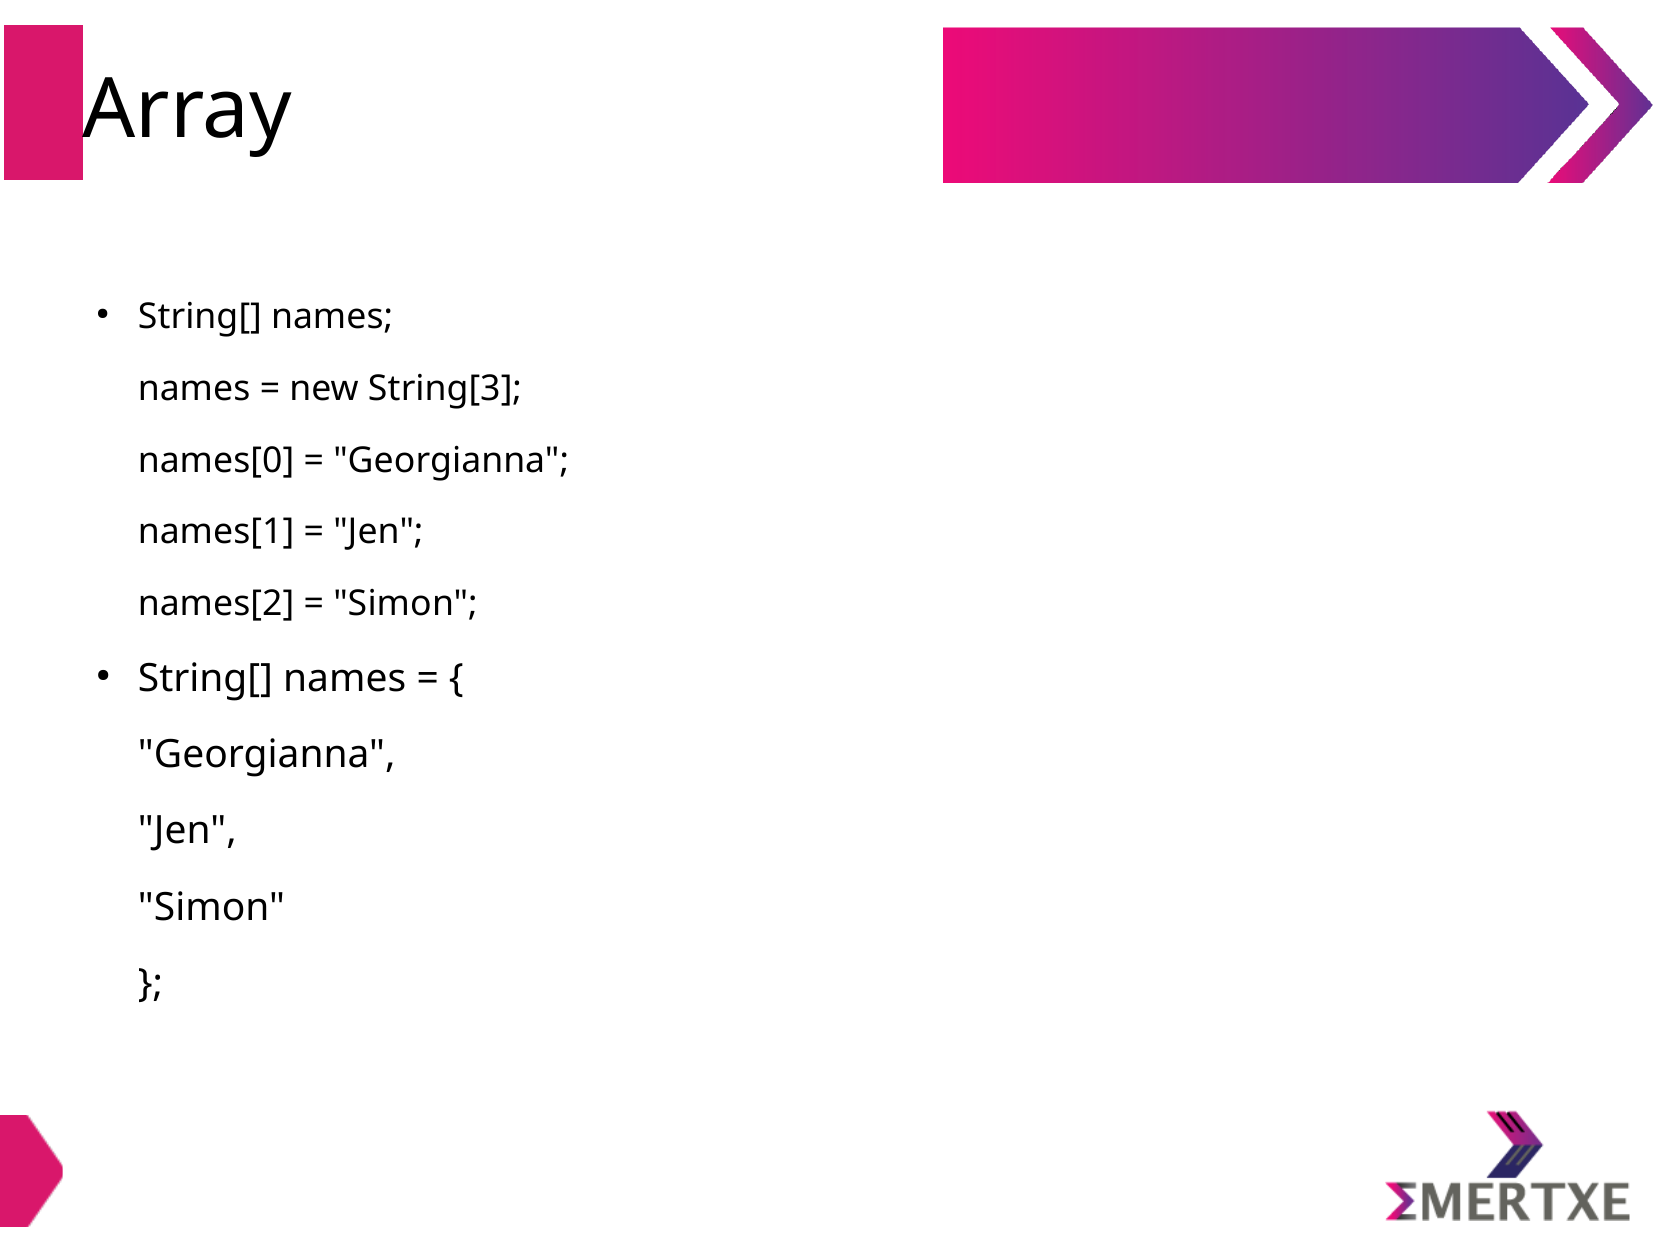

# Array
String[] names;
names = new String[3];
names[0] = "Georgianna";
names[1] = "Jen";
names[2] = "Simon";
String[] names = {
"Georgianna",
"Jen",
"Simon"
};